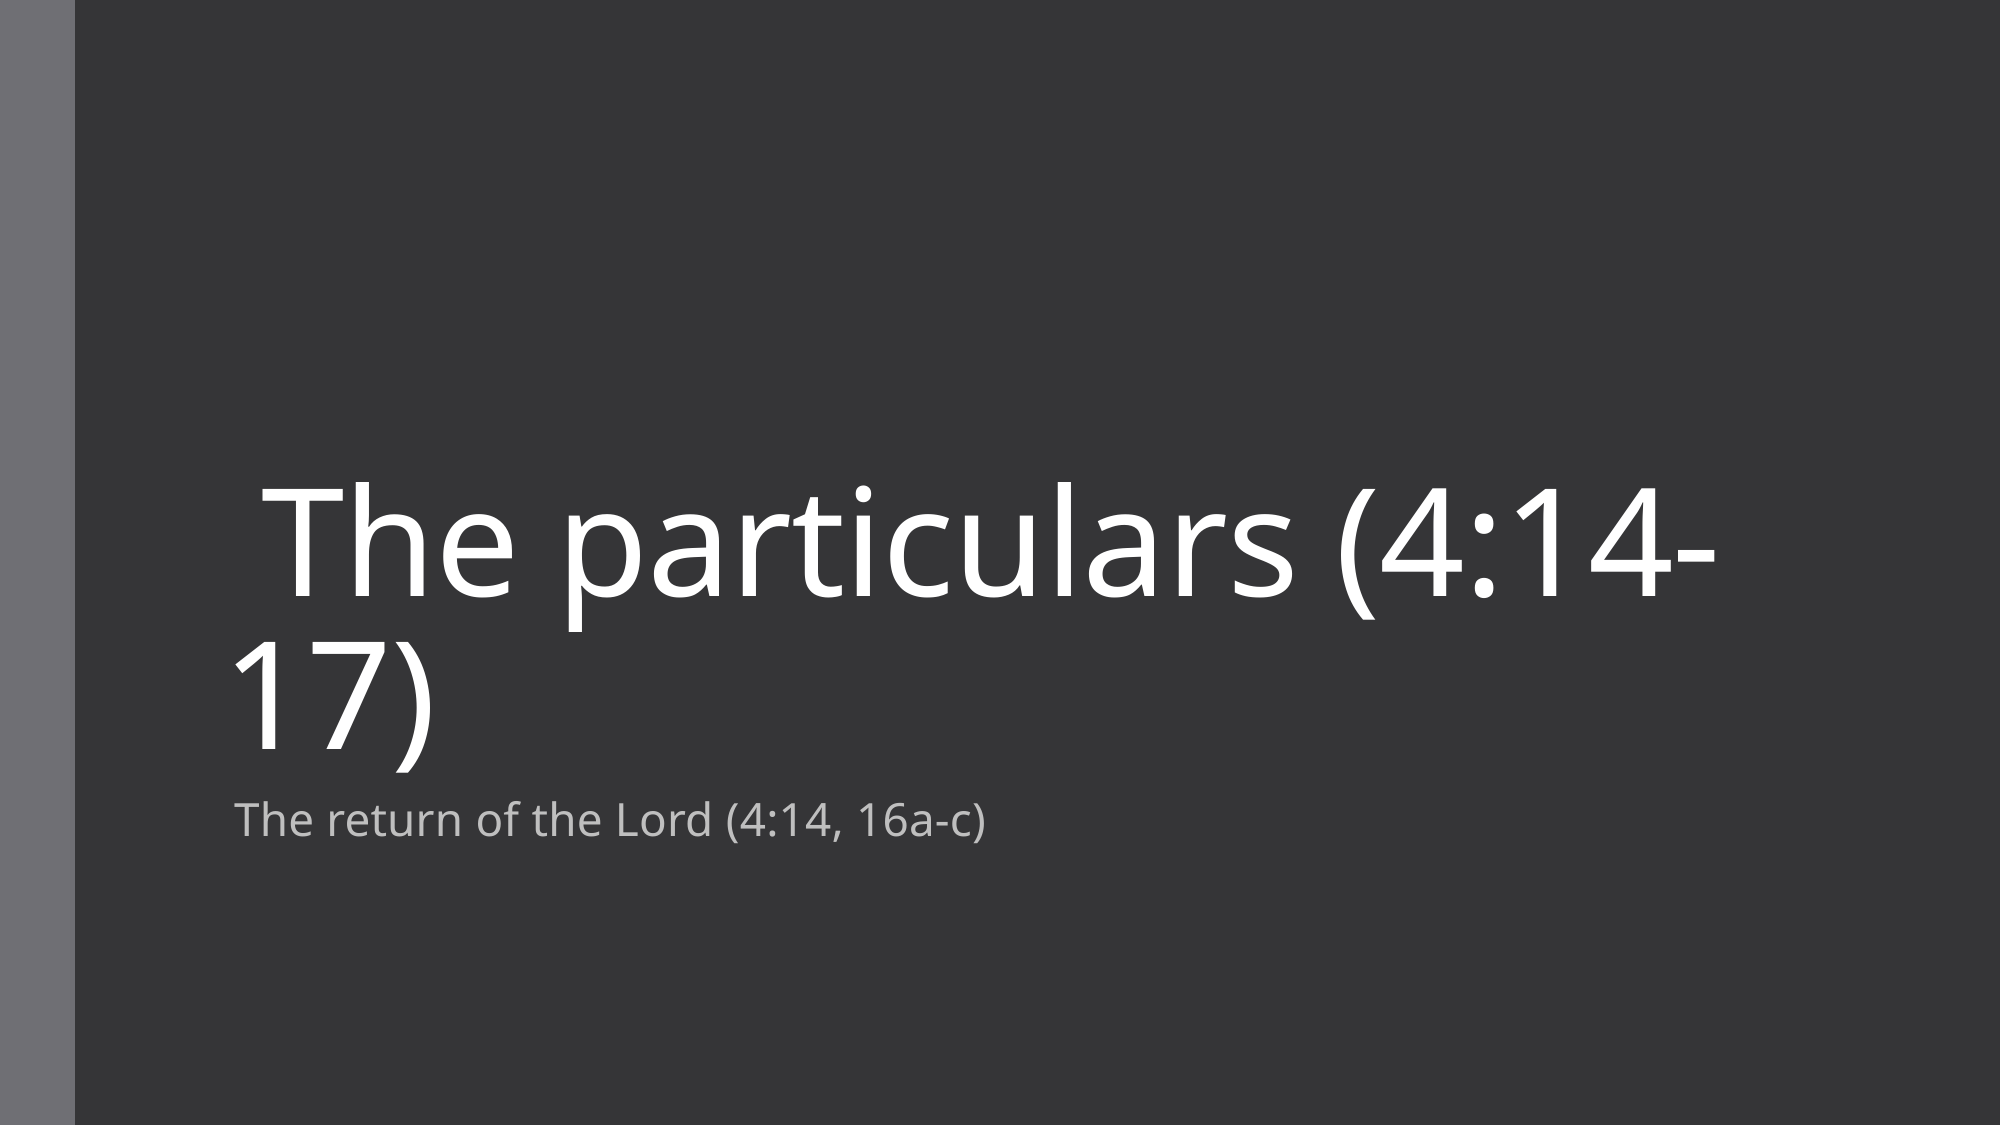

# The particulars (4:14-17)
 The return of the Lord (4:14, 16a-c)